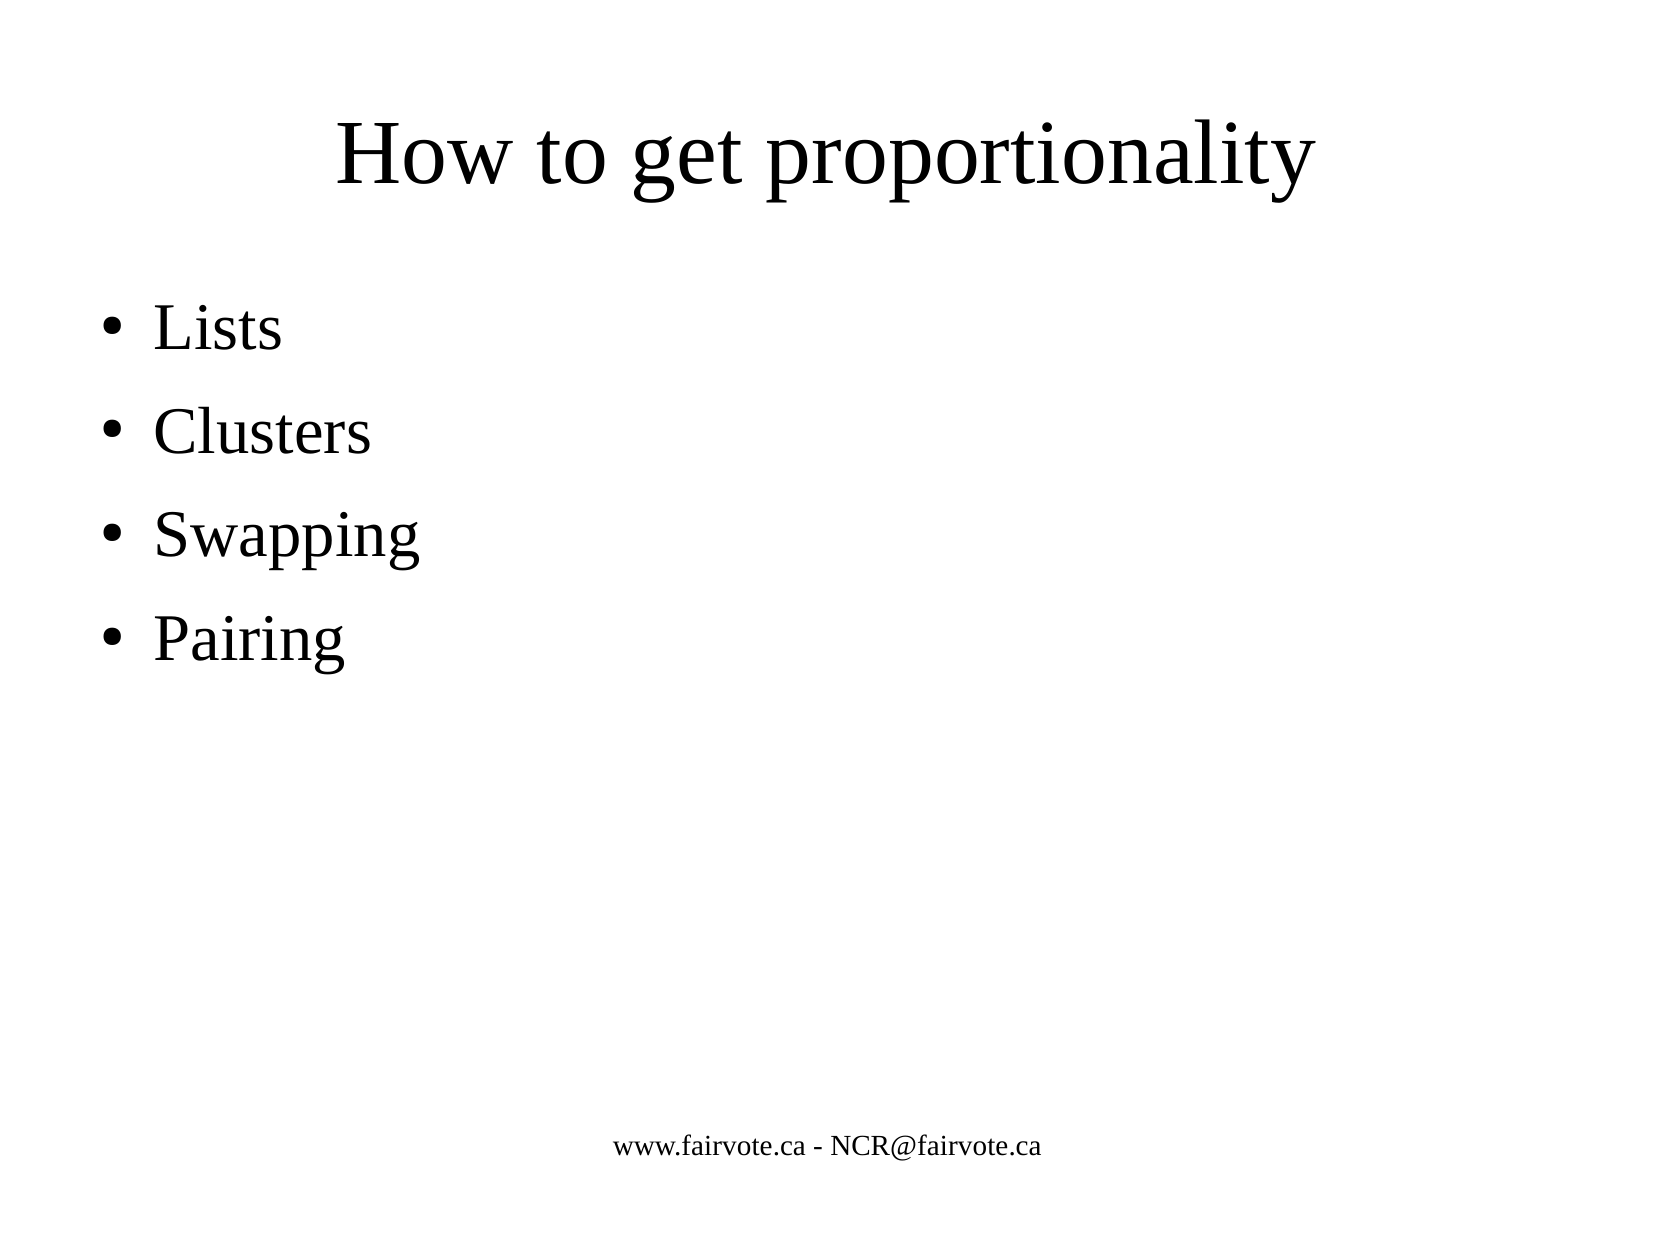

# How to get proportionality
Lists
Clusters
Swapping
Pairing
www.fairvote.ca - NCR@fairvote.ca